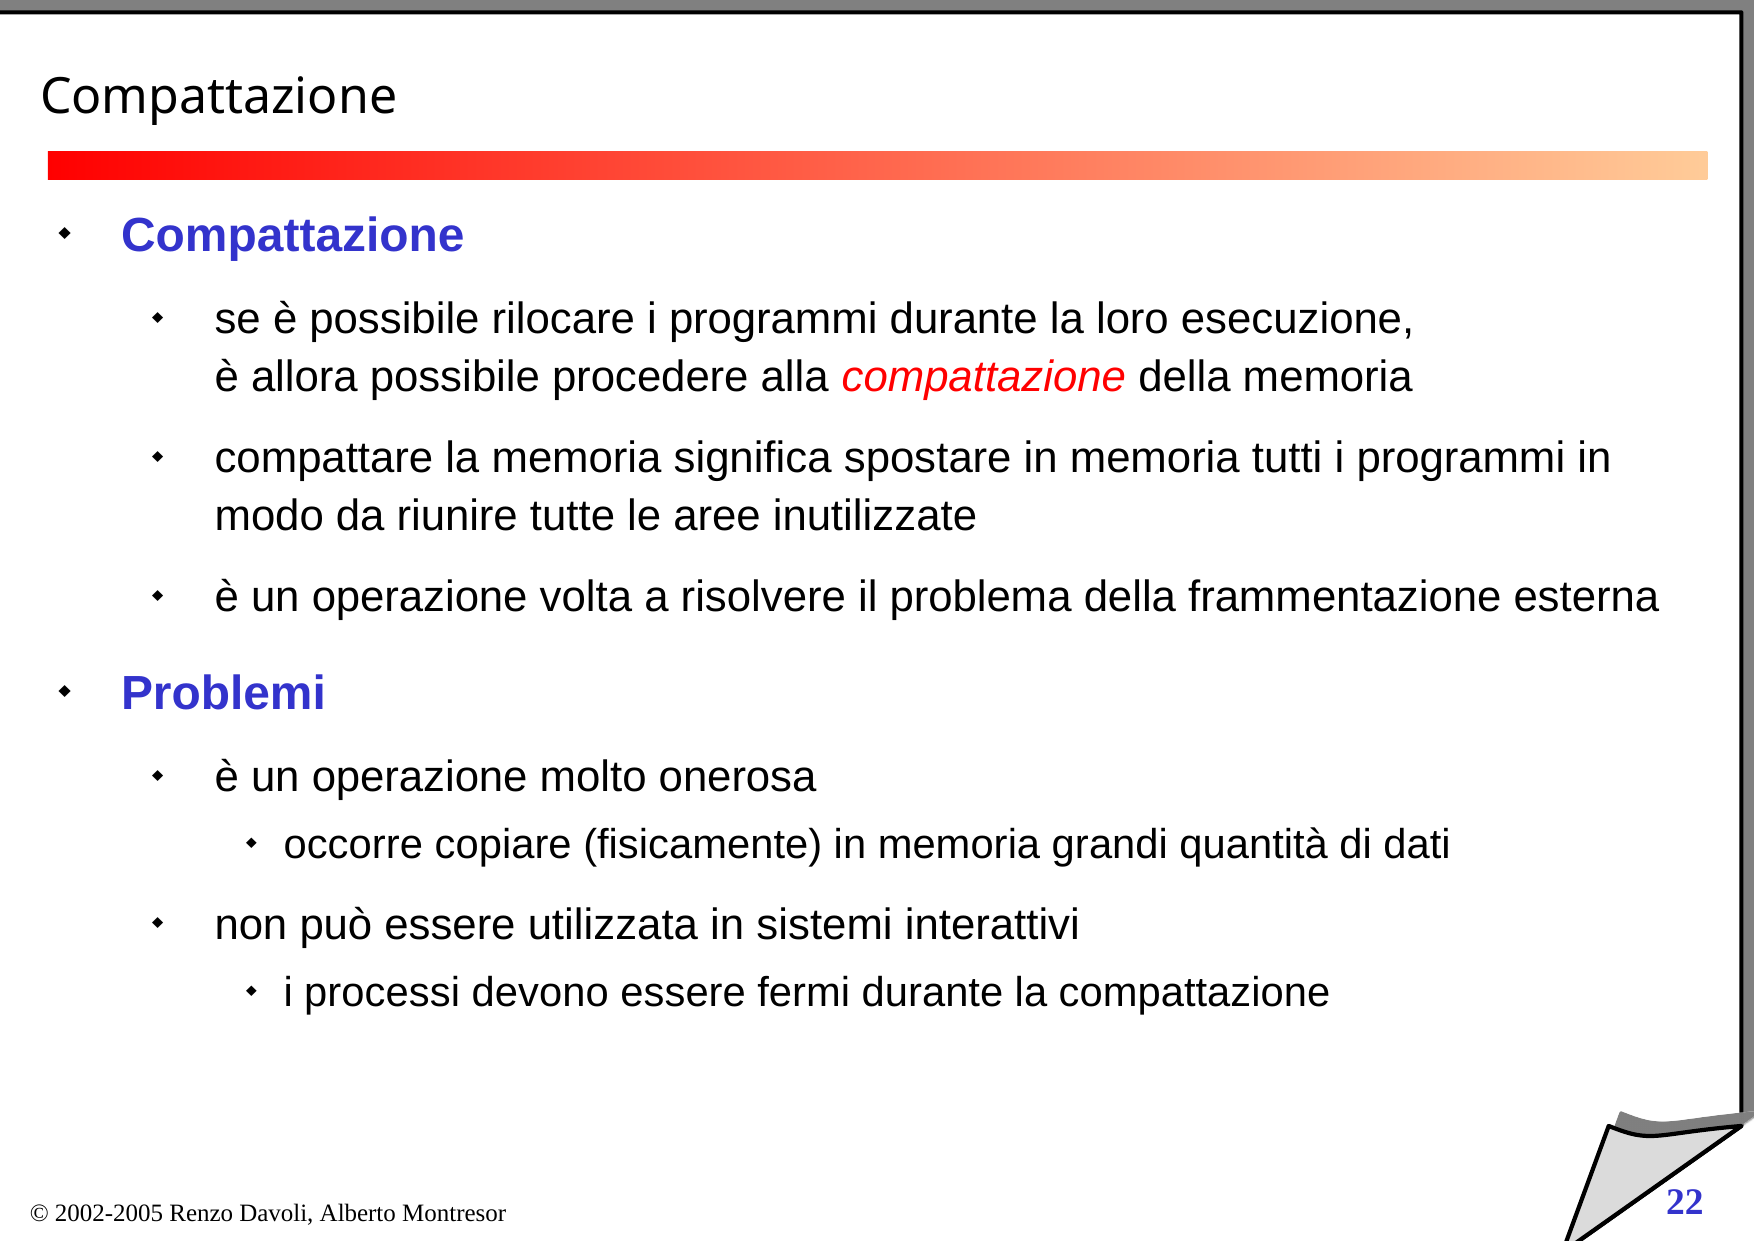

# Compattazione
Compattazione
se è possibile rilocare i programmi durante la loro esecuzione,
è allora possibile procedere alla compattazione della memoria
compattare la memoria significa spostare in memoria tutti i programmi in modo da riunire tutte le aree inutilizzate
è un operazione volta a risolvere il problema della frammentazione esterna
Problemi
è un operazione molto onerosa
occorre copiare (fisicamente) in memoria grandi quantità di dati
non può essere utilizzata in sistemi interattivi
i processi devono essere fermi durante la compattazione